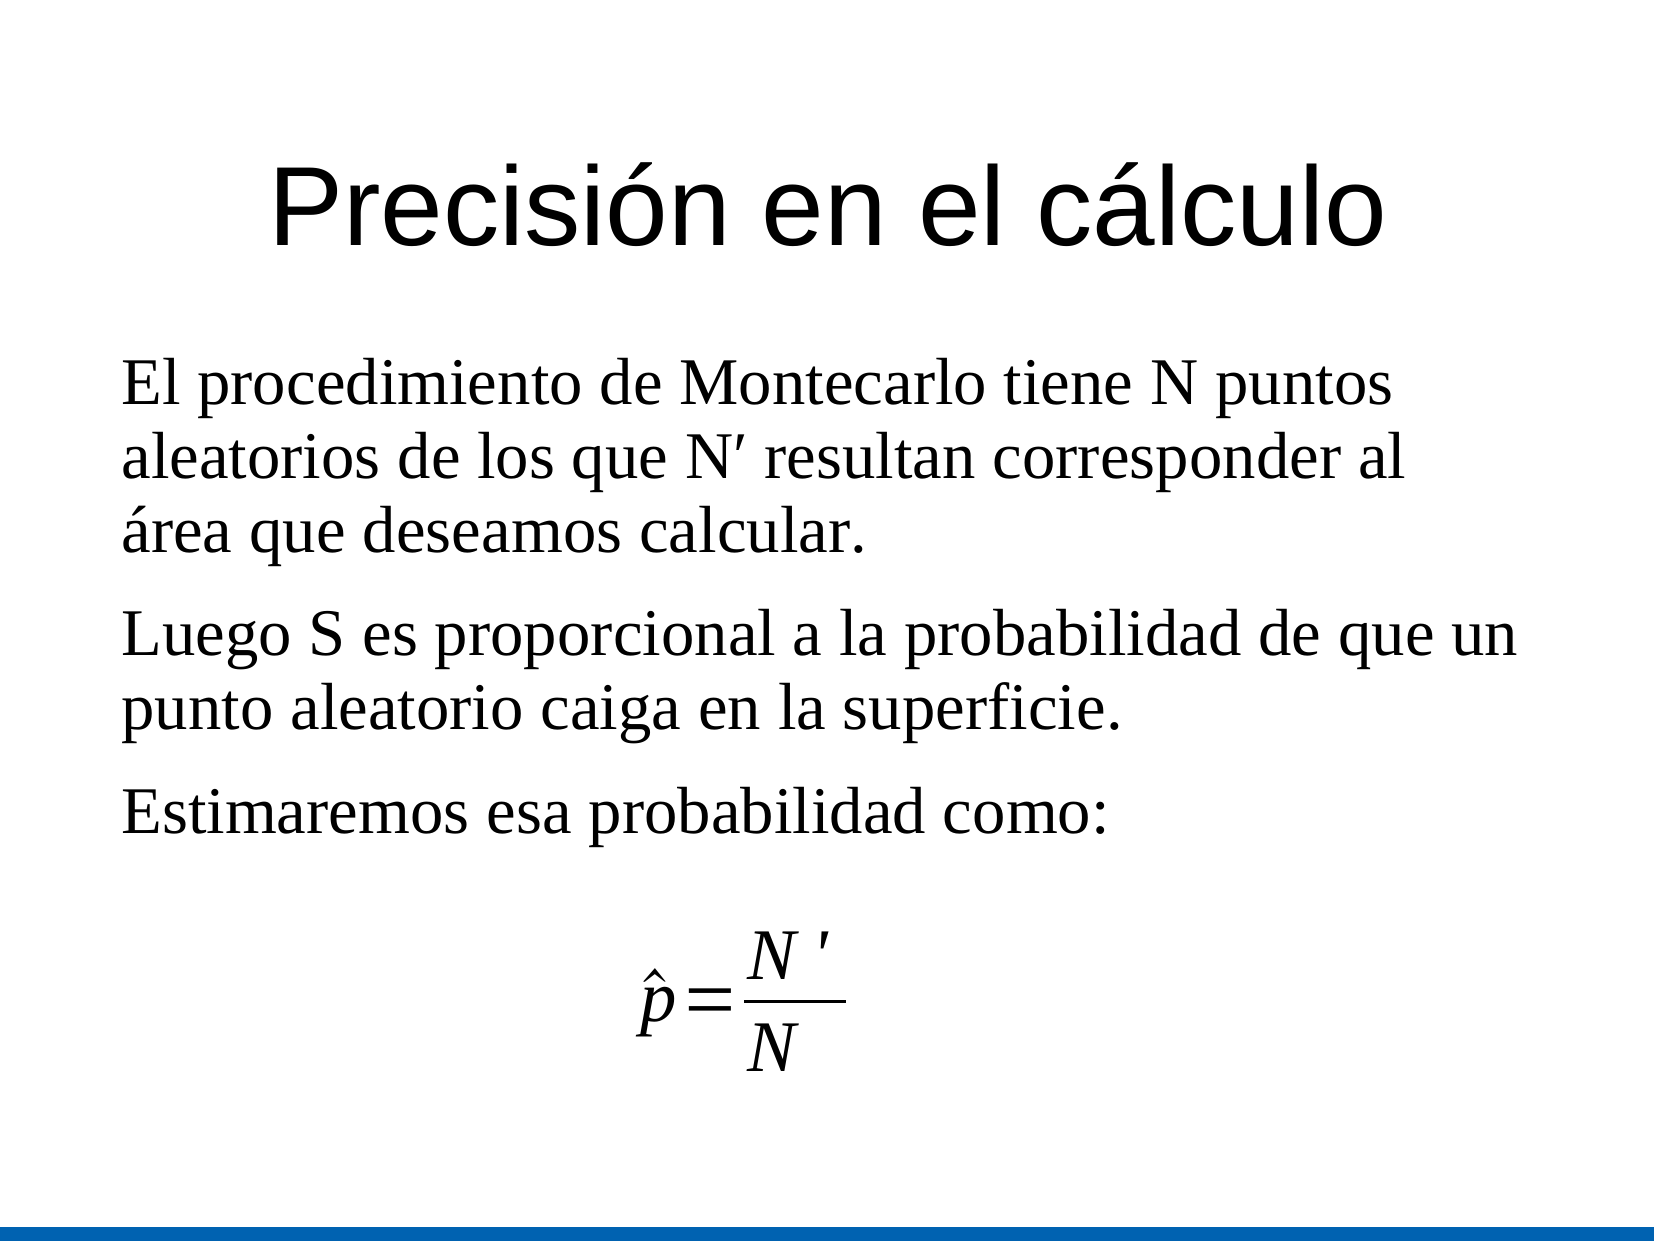

# Precisión en el cálculo
El procedimiento de Montecarlo tiene N puntos aleatorios de los que N′ resultan corresponder al área que deseamos calcular.
Luego S es proporcional a la probabilidad de que un punto aleatorio caiga en la superficie.
Estimaremos esa probabilidad como: